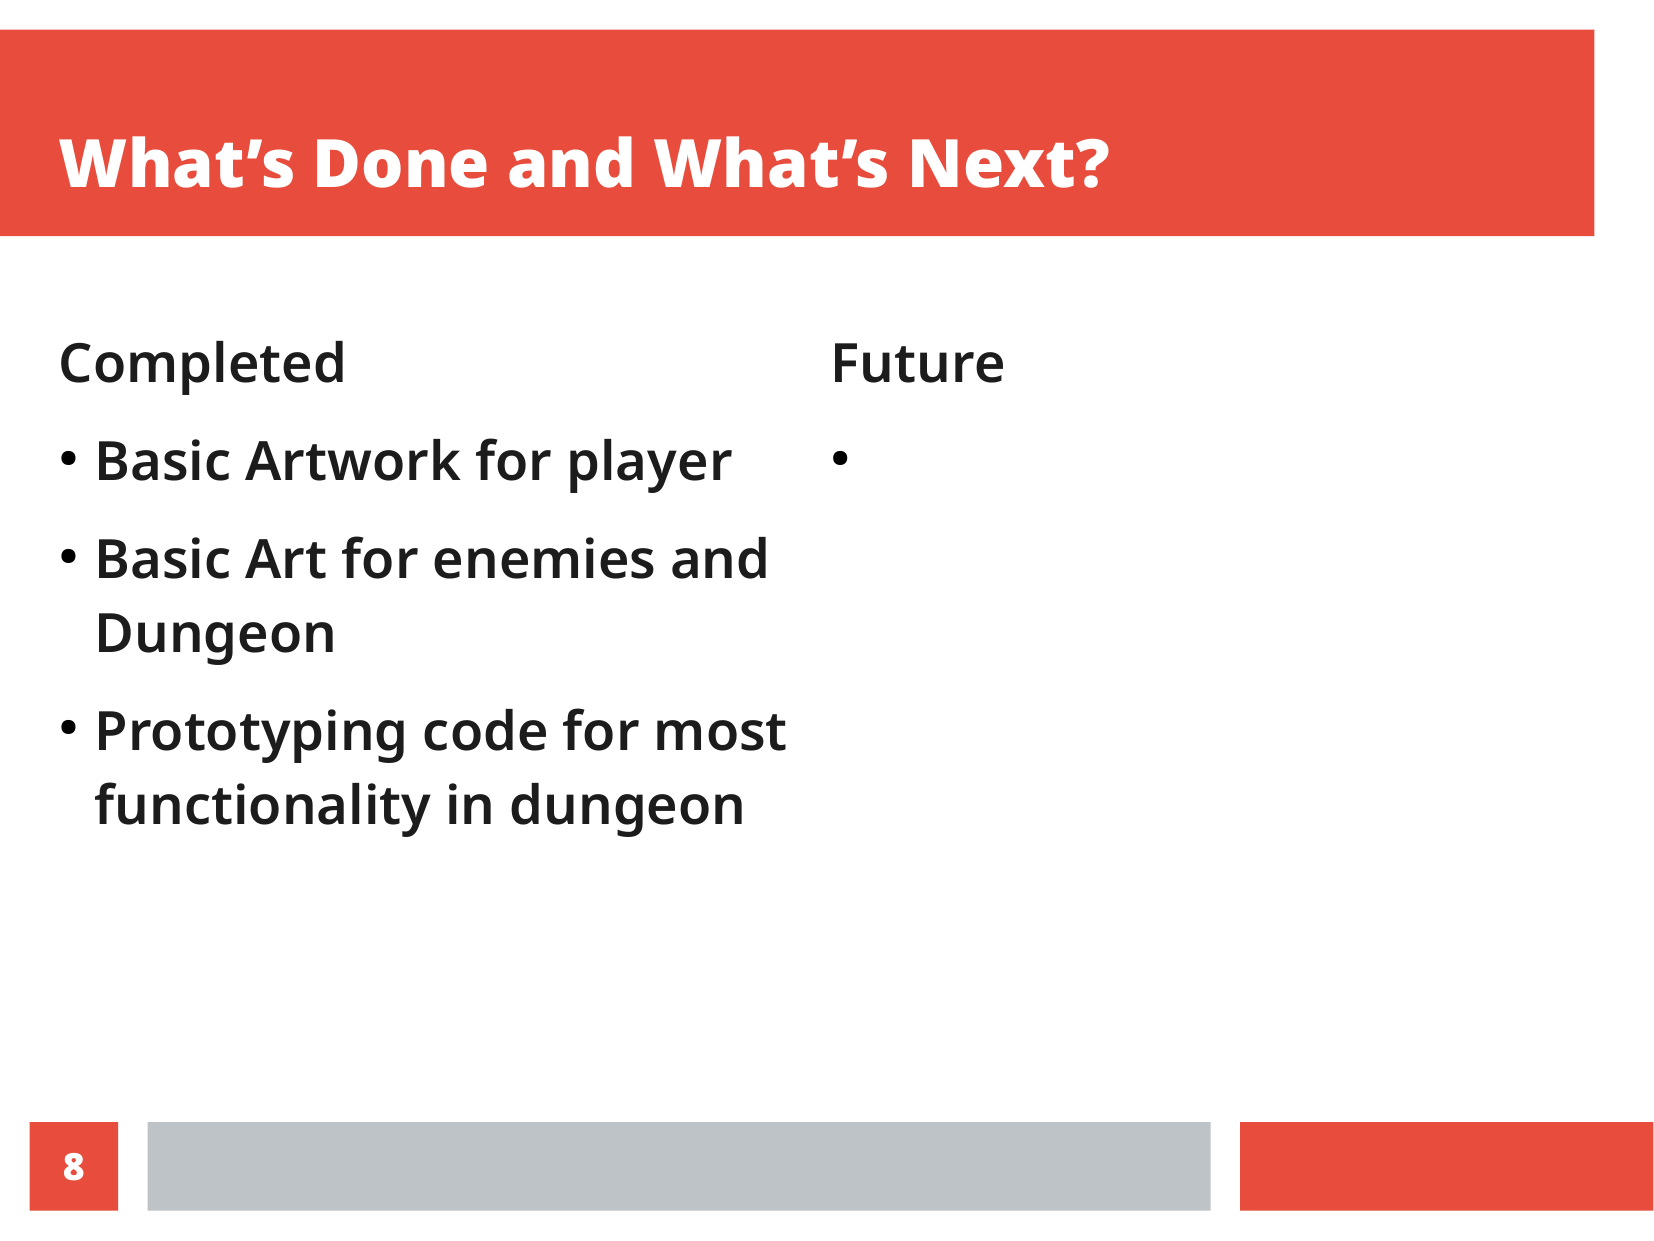

# What’s Done and What’s Next?
Completed
Basic Artwork for player
Basic Art for enemies and Dungeon
Prototyping code for most functionality in dungeon
Future
8